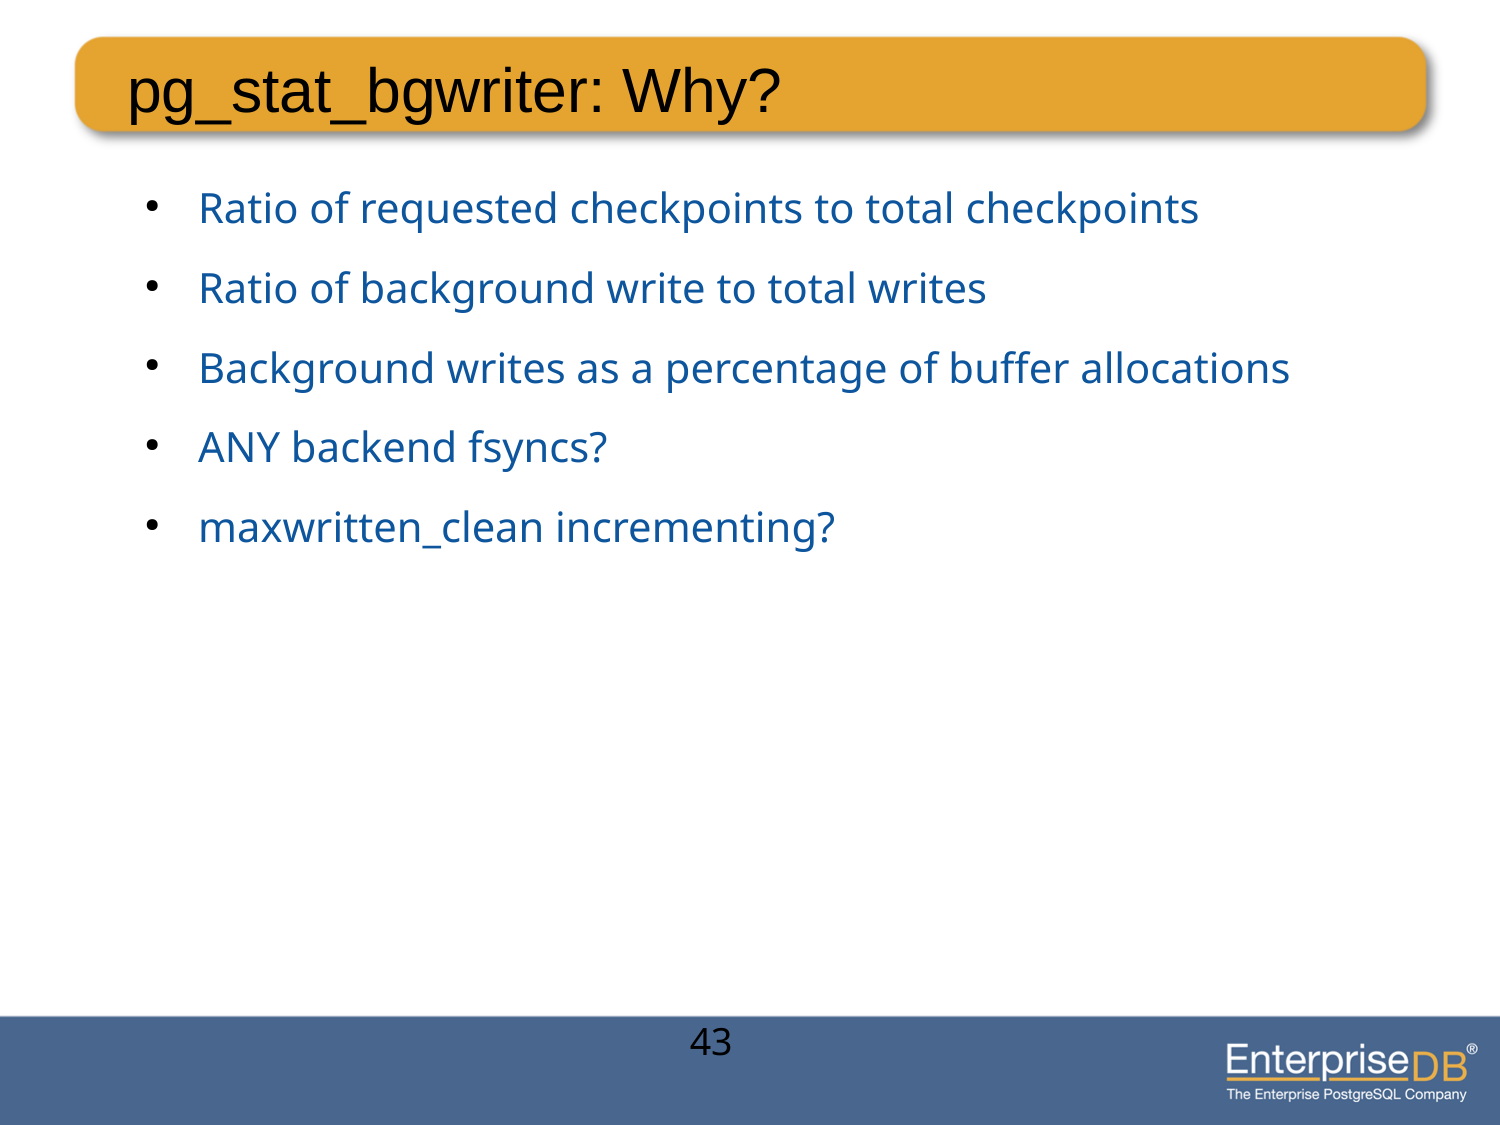

# pg_stat_bgwriter: Why?
Ratio of requested checkpoints to total checkpoints
Ratio of background write to total writes
Background writes as a percentage of buffer allocations
ANY backend fsyncs?
maxwritten_clean incrementing?